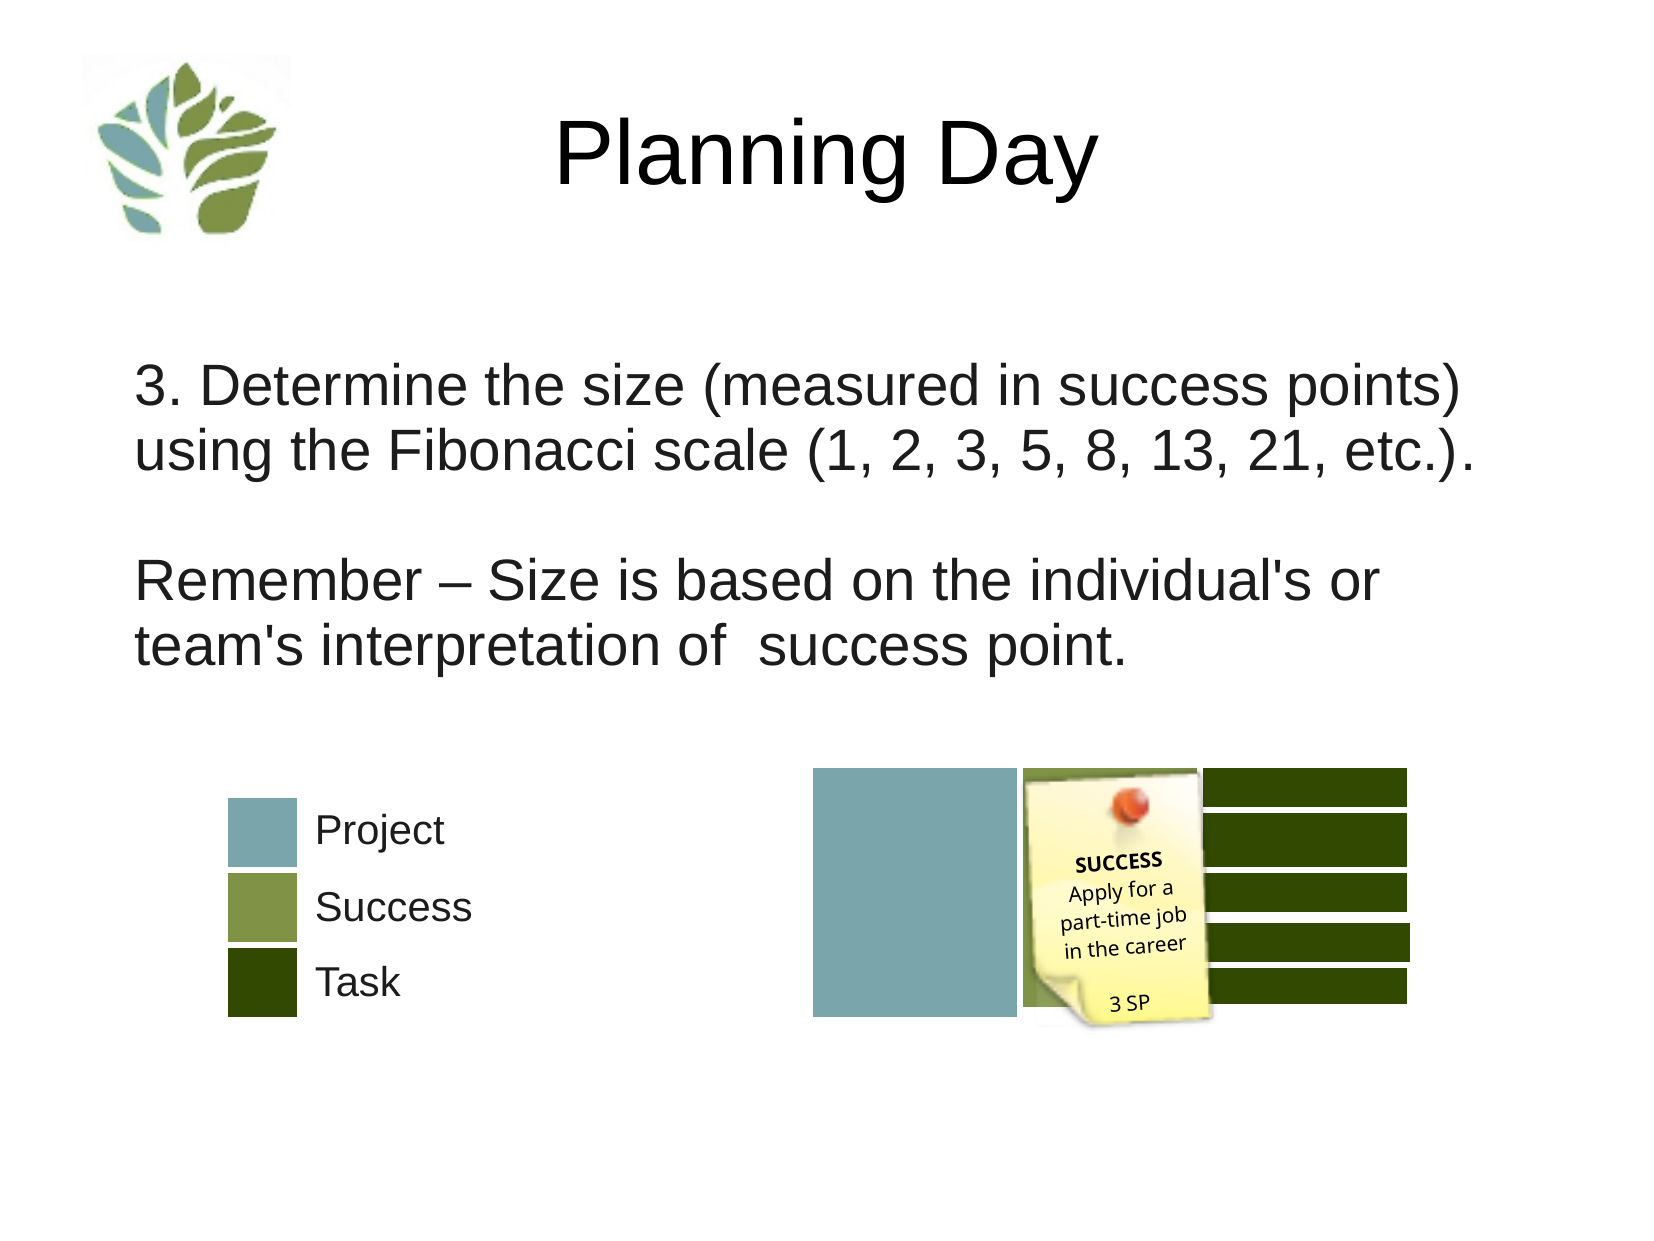

# Planning Day
3. Determine the size (measured in success points) using the Fibonacci scale (1, 2, 3, 5, 8, 13, 21, etc.).
Remember – Size is based on the individual's or team's interpretation of success point.
SUCCESS
Apply for a part-time job in the career
3 SP
Project
Success
Task